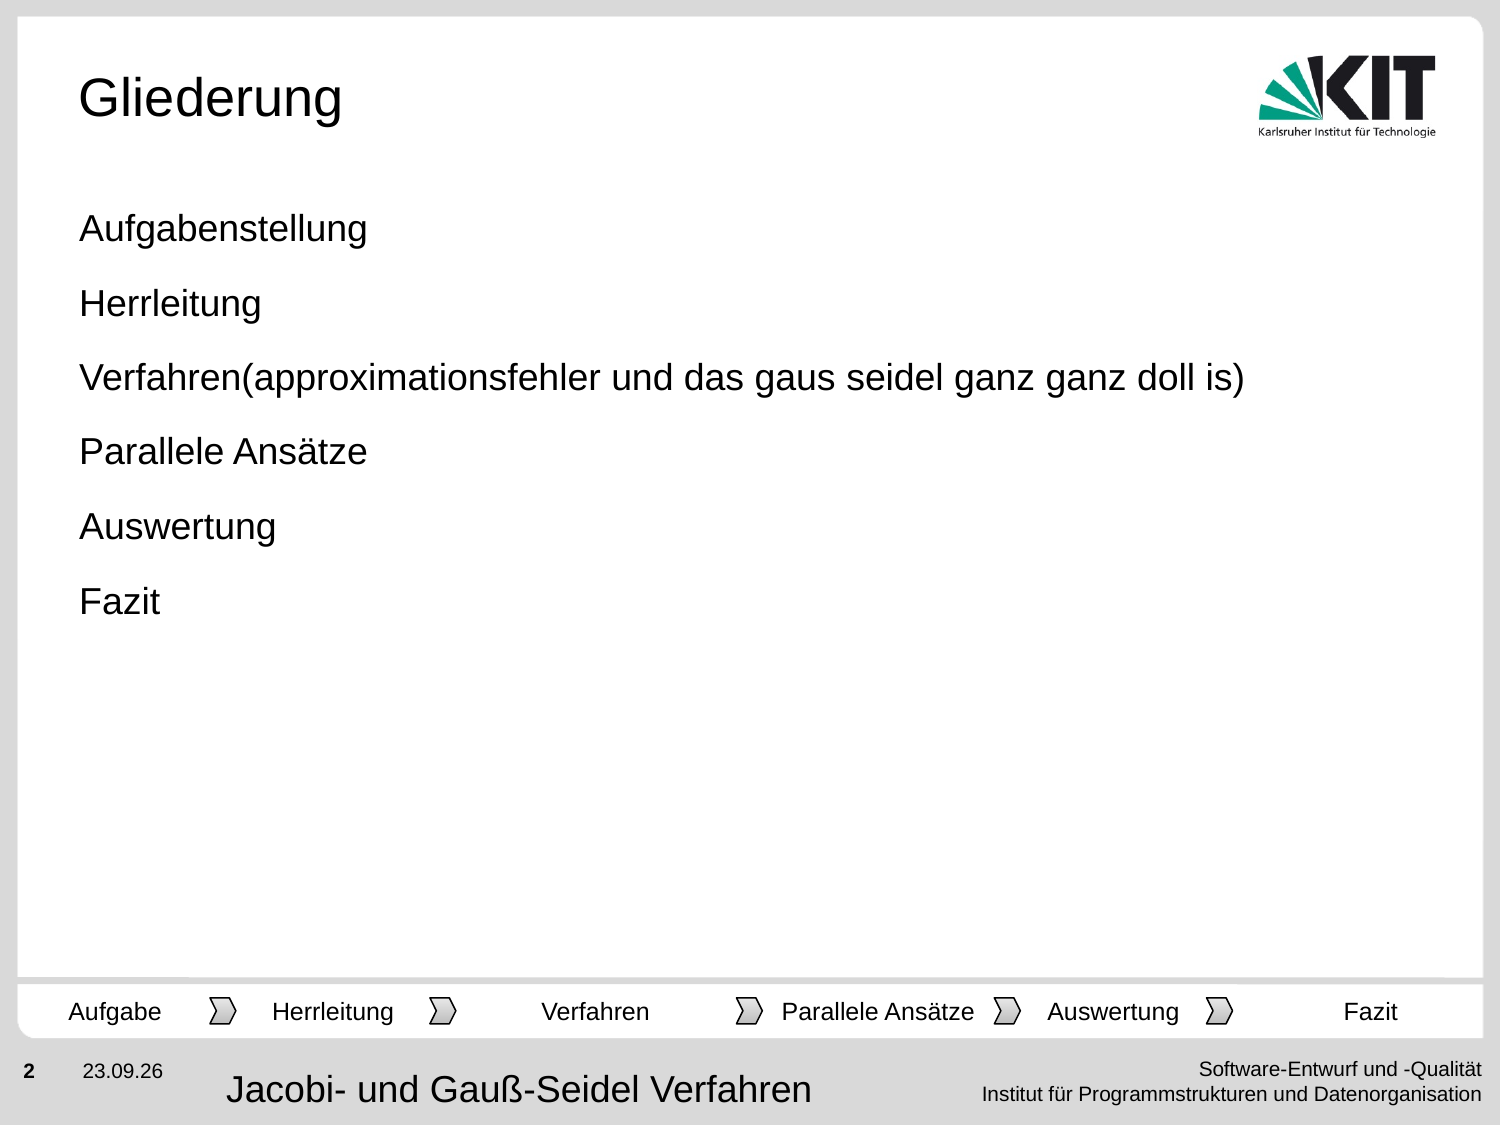

# Gliederung
Aufgabenstellung
Herrleitung
Verfahren(approximationsfehler und das gaus seidel ganz ganz doll is)
Parallele Ansätze
Auswertung
Fazit
Aufgabe
Herrleitung
Verfahren
Parallele Ansätze
Auswertung
Fazit
Jacobi- und Gauß-Seidel Verfahren